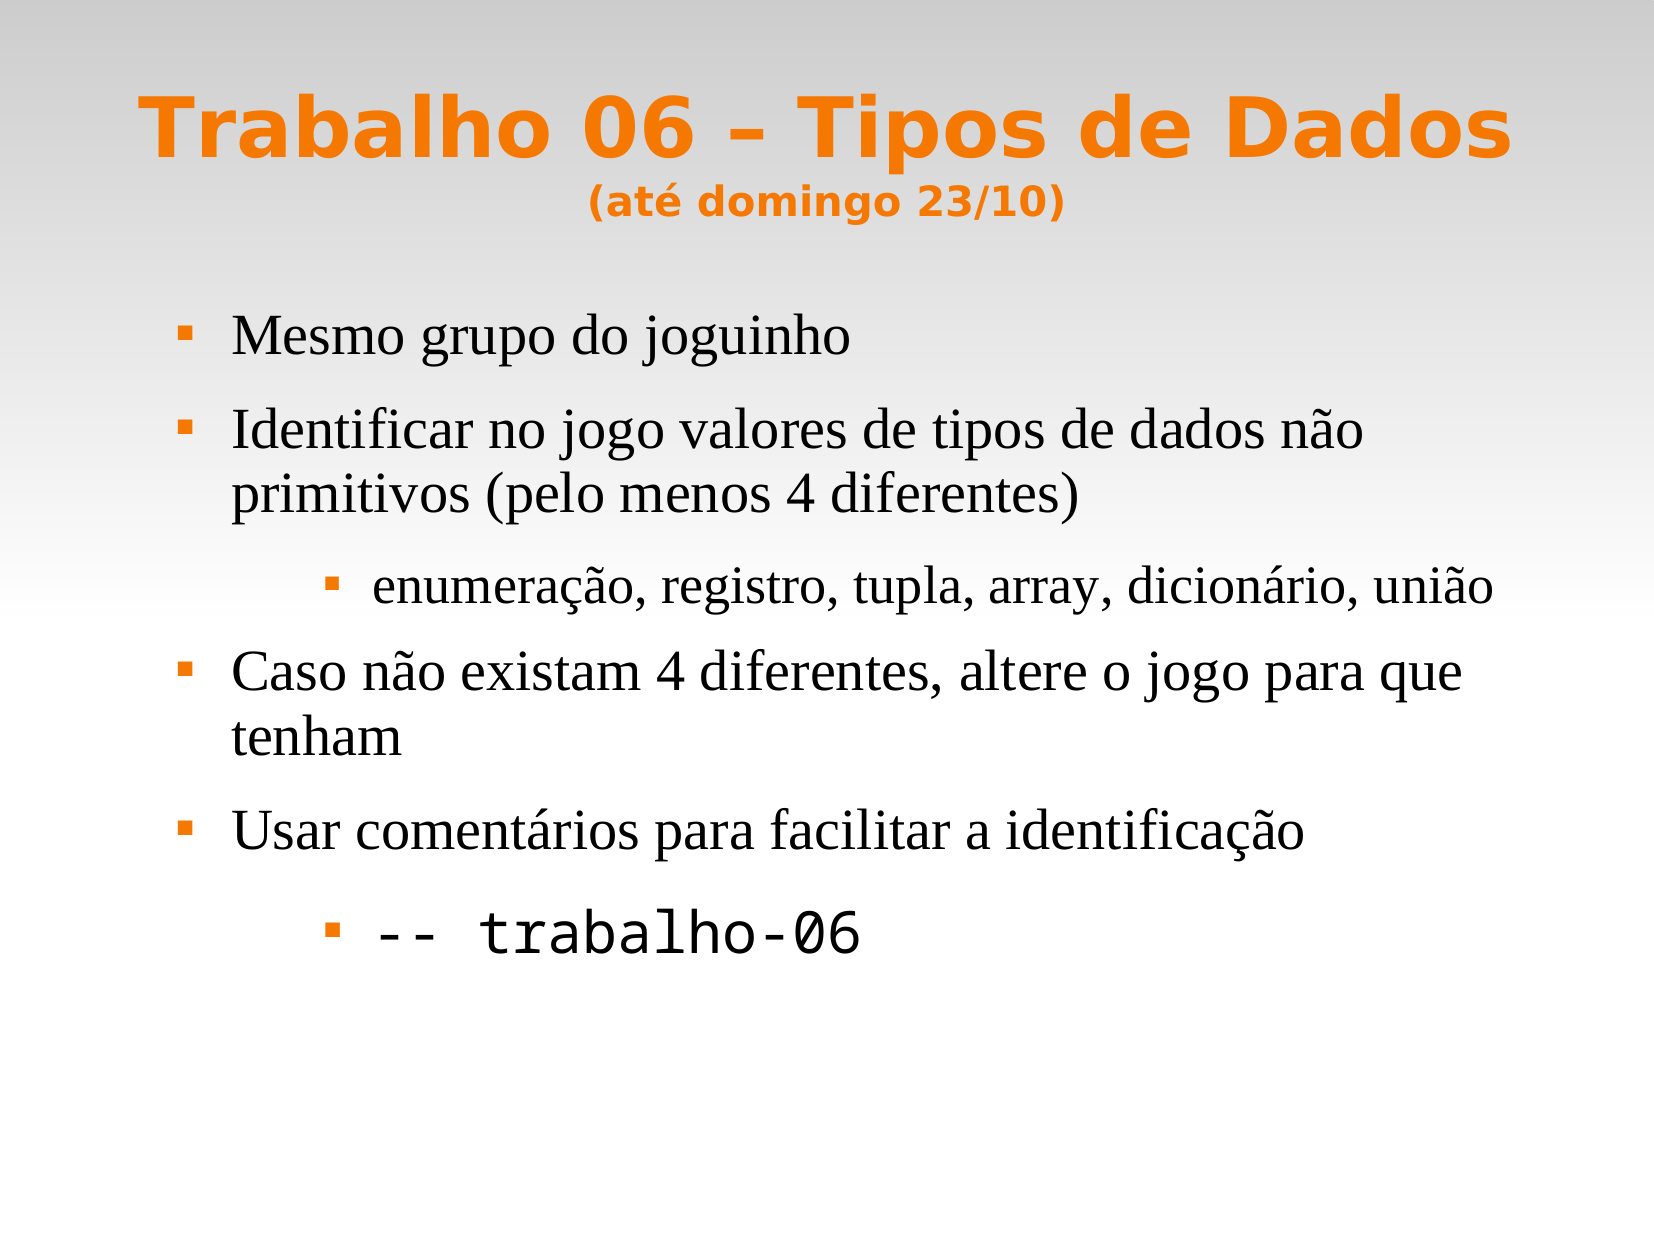

# Trabalho 06 – Tipos de Dados (até domingo 23/10)
Mesmo grupo do joguinho
Identificar no jogo valores de tipos de dados não primitivos (pelo menos 4 diferentes)
enumeração, registro, tupla, array, dicionário, união
Caso não existam 4 diferentes, altere o jogo para que tenham
Usar comentários para facilitar a identificação
-- trabalho-06